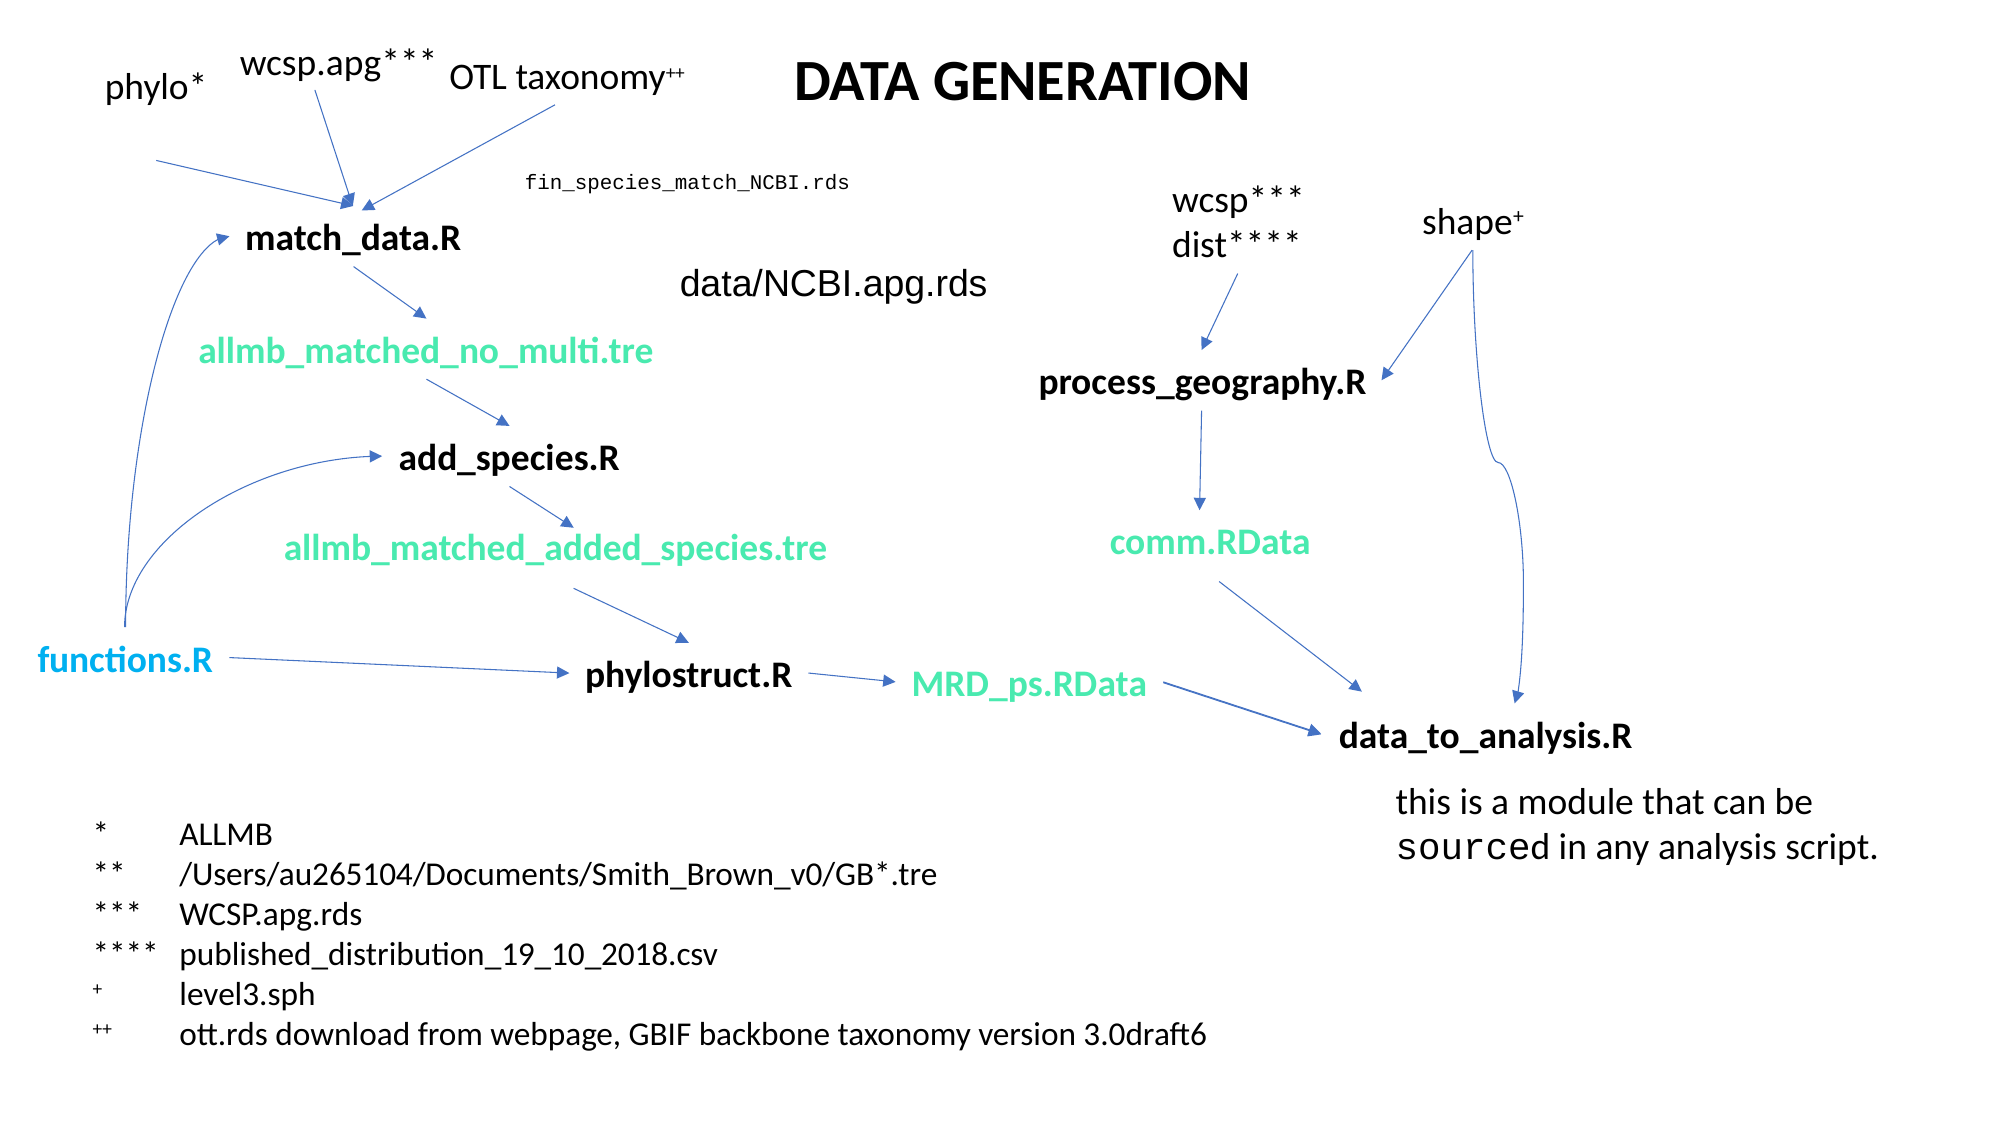

wcsp.apg***
DATA GENERATION
OTL taxonomy++
phylo*
fin_species_match_NCBI.rds
wcsp***
dist****
shape+
match_data.R
data/NCBI.apg.rds
allmb_matched_no_multi.tre
process_geography.R
add_species.R
comm.RData
allmb_matched_added_species.tre
functions.R
phylostruct.R
MRD_ps.RData
data_to_analysis.R
this is a module that can be sourced in any analysis script.
*	ALLMB
**	/Users/au265104/Documents/Smith_Brown_v0/GB*.tre
***	WCSP.apg.rds
****	published_distribution_19_10_2018.csv
+	level3.sph
++	ott.rds download from webpage, GBIF backbone taxonomy version 3.0draft6